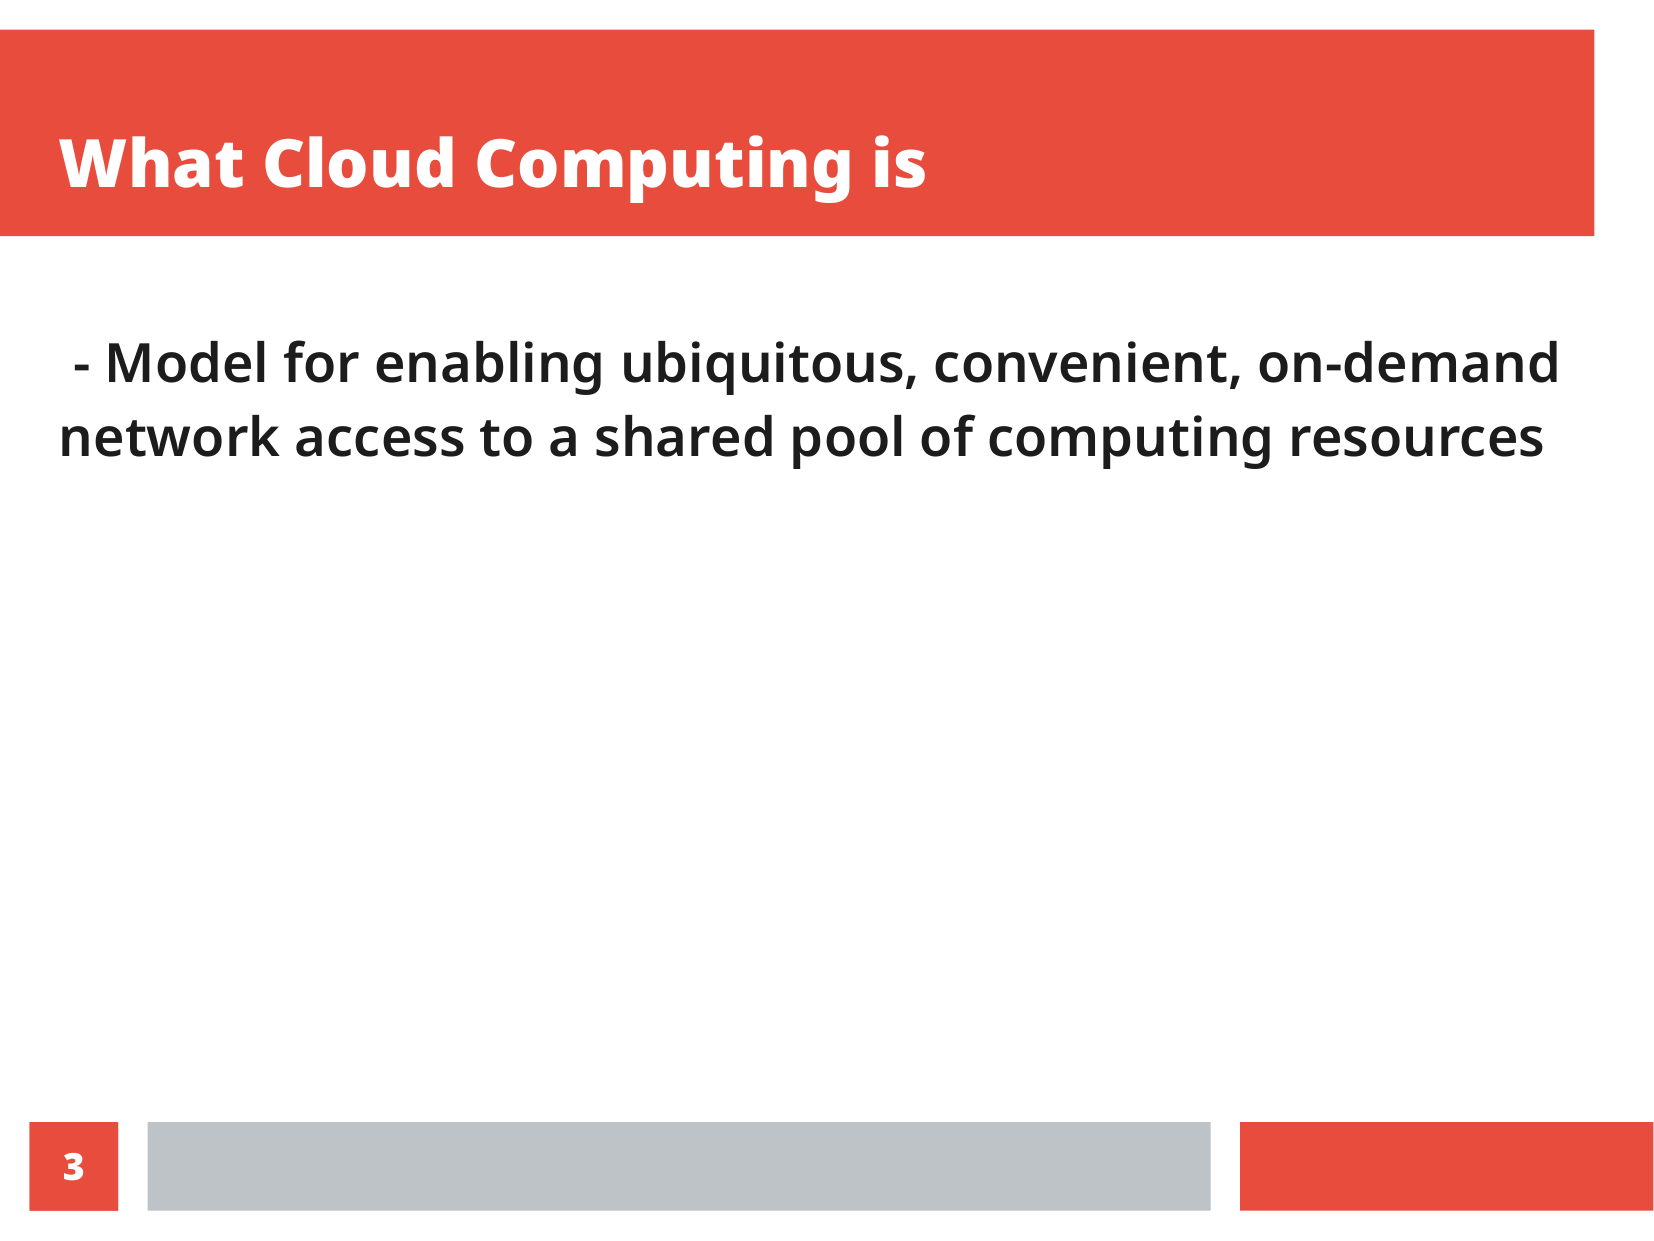

# What Cloud Computing is
 - Model for enabling ubiquitous, convenient, on-demand network access to a shared pool of computing resources
3